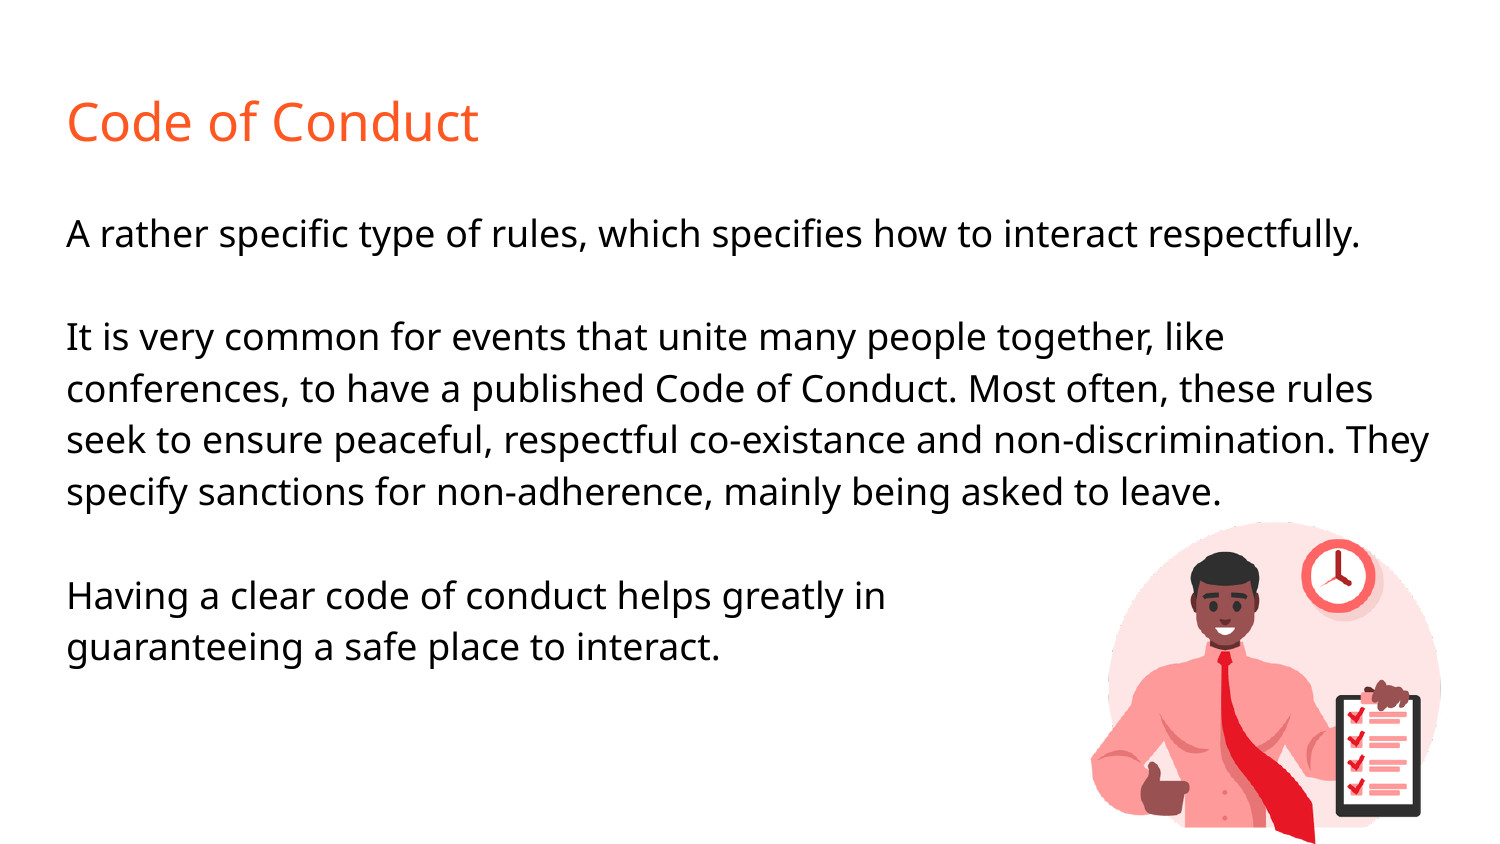

# Code of Conduct
A rather specific type of rules, which specifies how to interact respectfully.
It is very common for events that unite many people together, like conferences, to have a published Code of Conduct. Most often, these rules seek to ensure peaceful, respectful co-existance and non-discrimination. They specify sanctions for non-adherence, mainly being asked to leave.
Having a clear code of conduct helps greatly in
guaranteeing a safe place to interact.